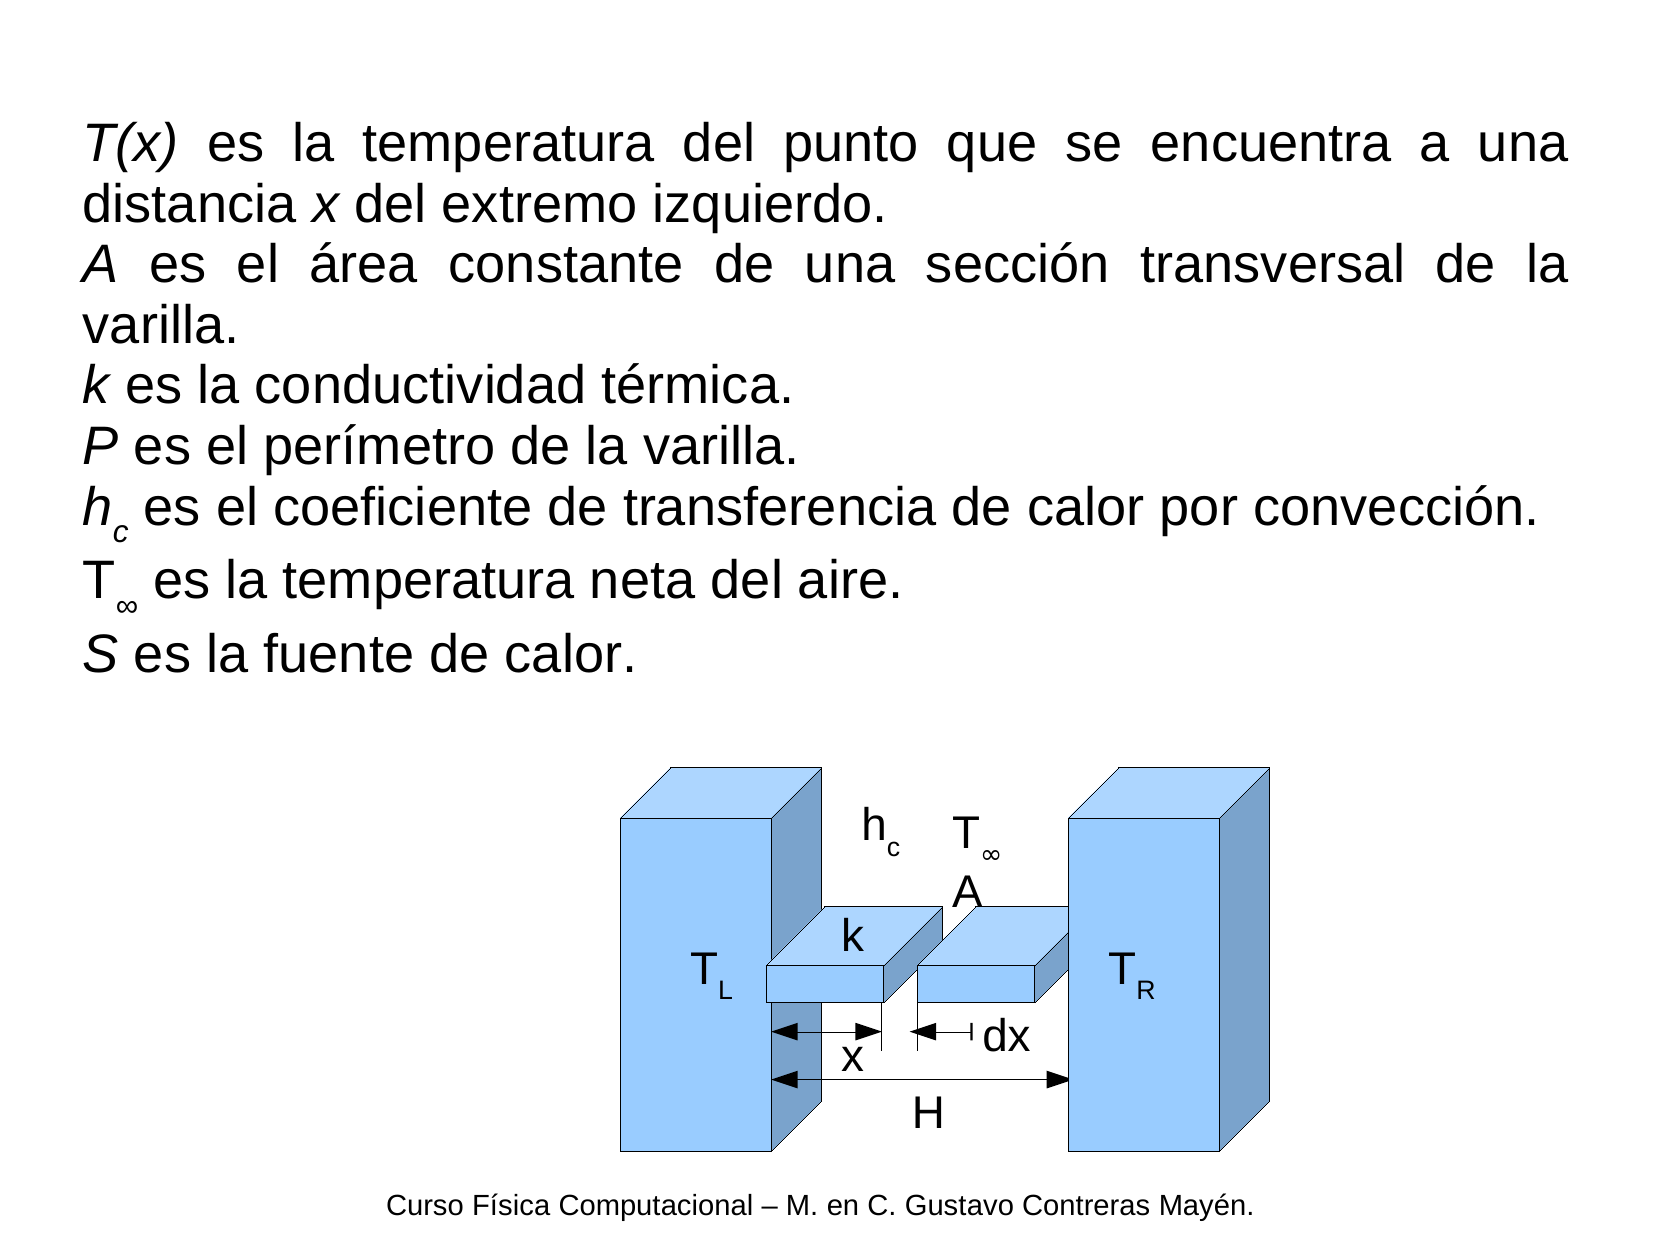

# T(x) es la temperatura del punto que se encuentra a una distancia x del extremo izquierdo.
A es el área constante de una sección transversal de la varilla.
k es la conductividad térmica.
P es el perímetro de la varilla.
hc es el coeficiente de transferencia de calor por convección.
T∞ es la temperatura neta del aire.
S es la fuente de calor.
hc
T∞
A
k
TL
TR
dx
x
H